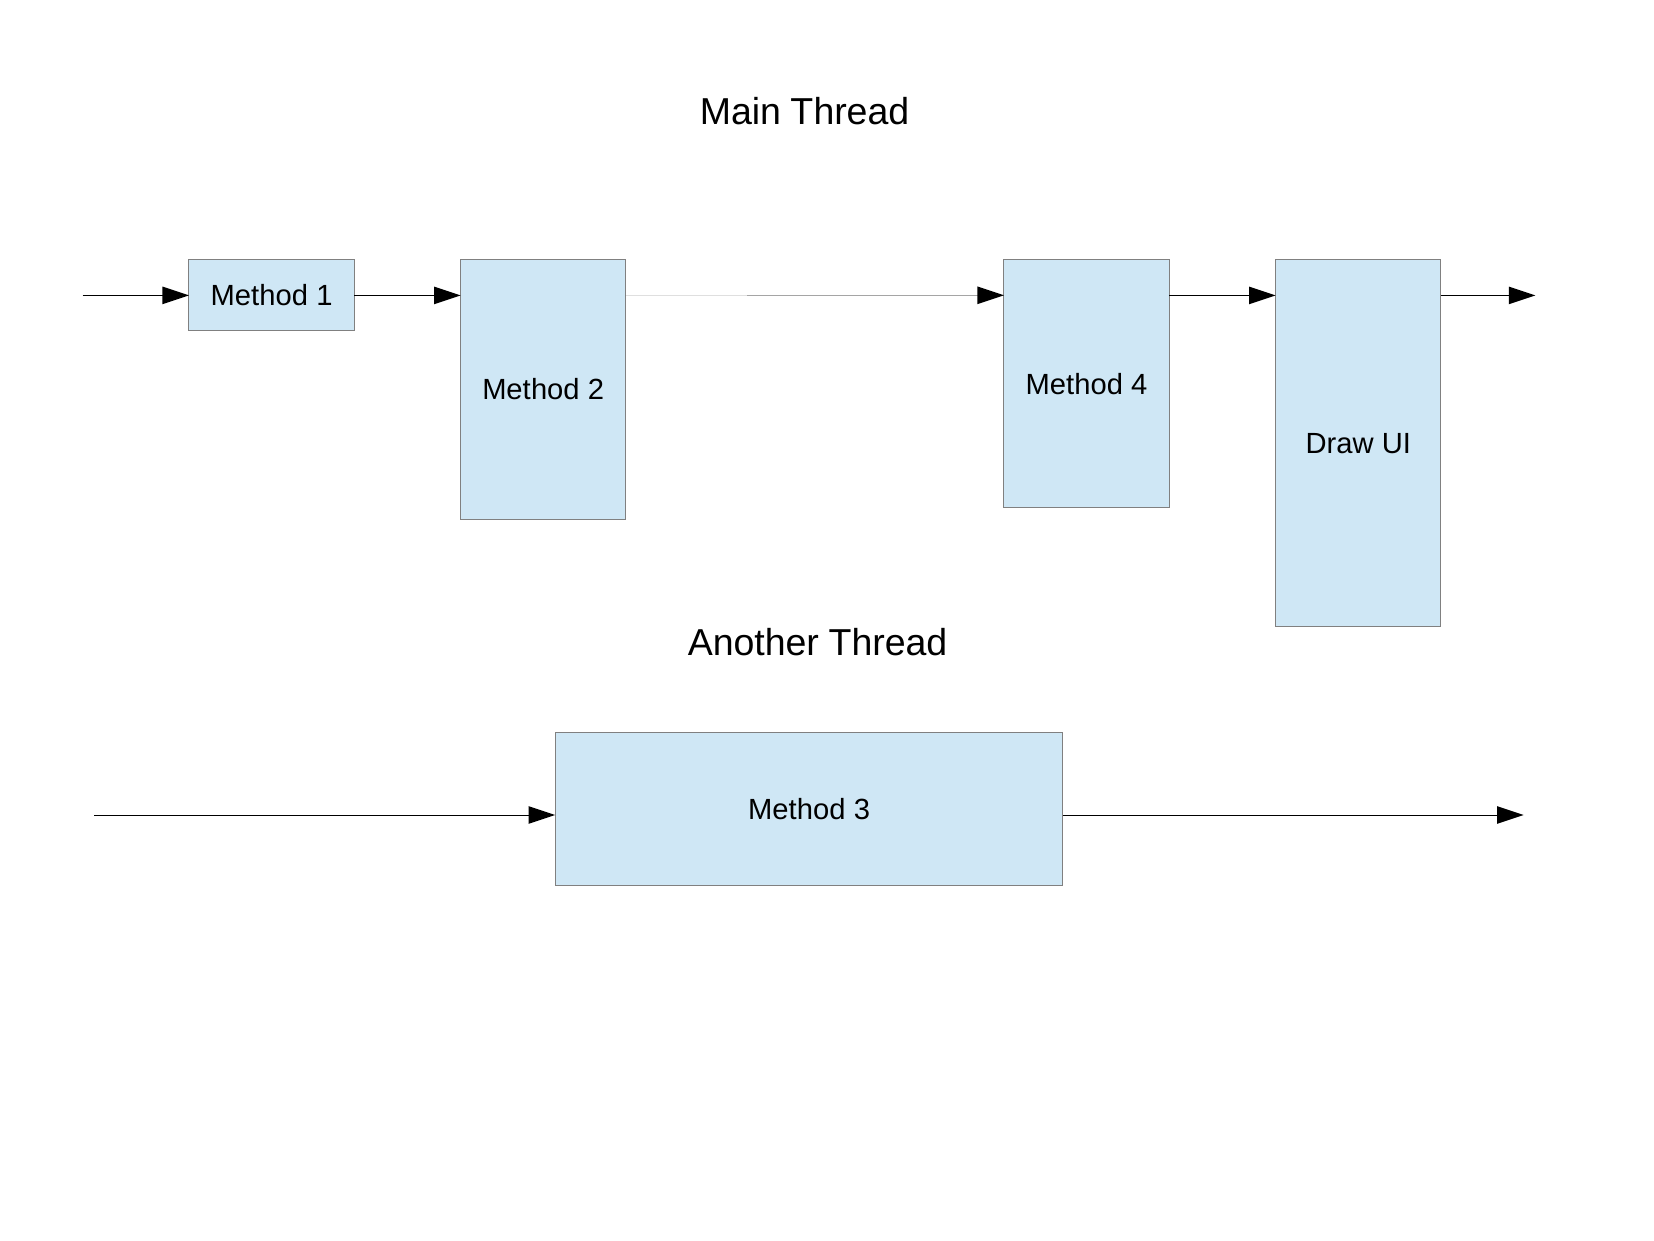

Main Thread
Method 1
Method 2
Method 4
Draw UI
Another Thread
Method 3